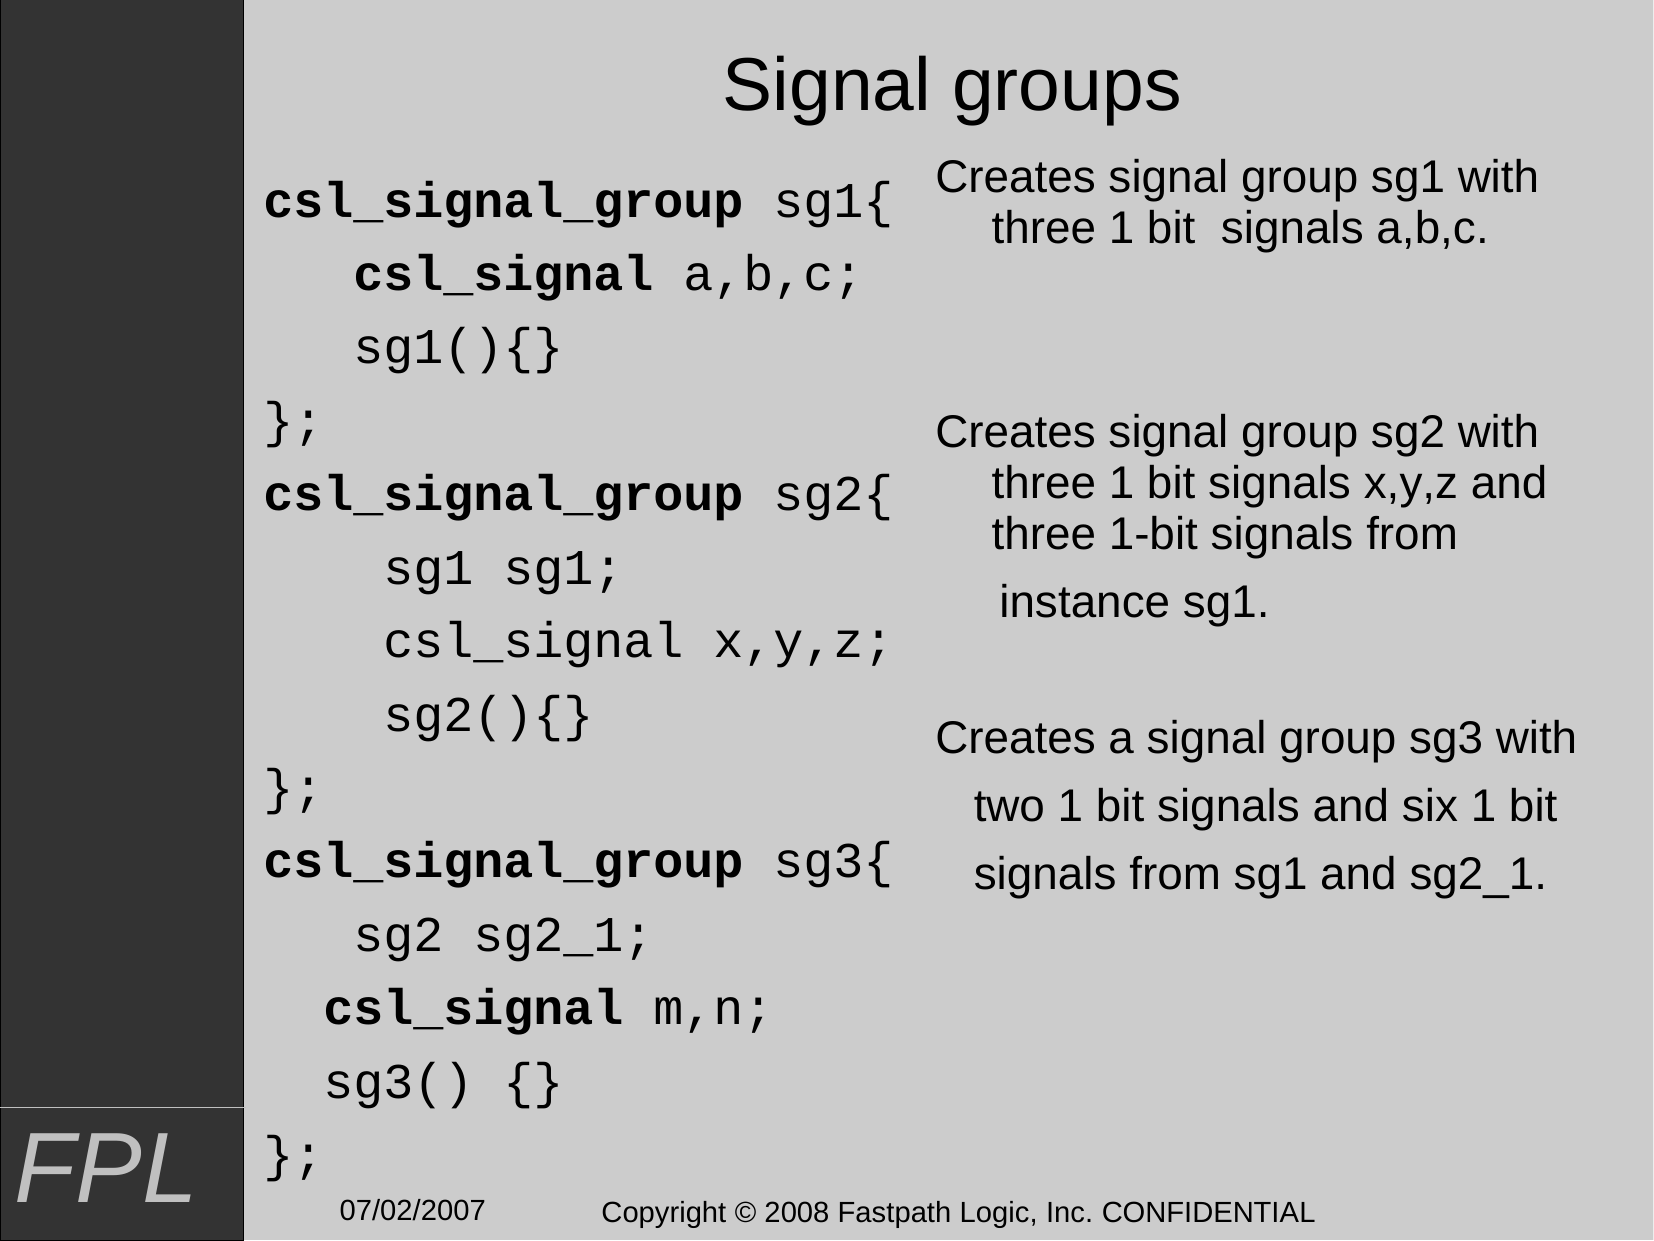

# Signal groups
Creates signal group sg1 with three 1 bit signals a,b,c.
Creates signal group sg2 with three 1 bit signals x,y,z and three 1-bit signals from
 instance sg1.
Creates a signal group sg3 with
 two 1 bit signals and six 1 bit
 signals from sg1 and sg2_1.
csl_signal_group sg1{
 csl_signal a,b,c;
 sg1(){}
};
csl_signal_group sg2{
 sg1 sg1;
 csl_signal x,y,z;
 sg2(){}
};
csl_signal_group sg3{
 sg2 sg2_1;
 csl_signal m,n;
 sg3() {}
};
07/02/2007
© 2007 FASTPATH LOGIC INC.